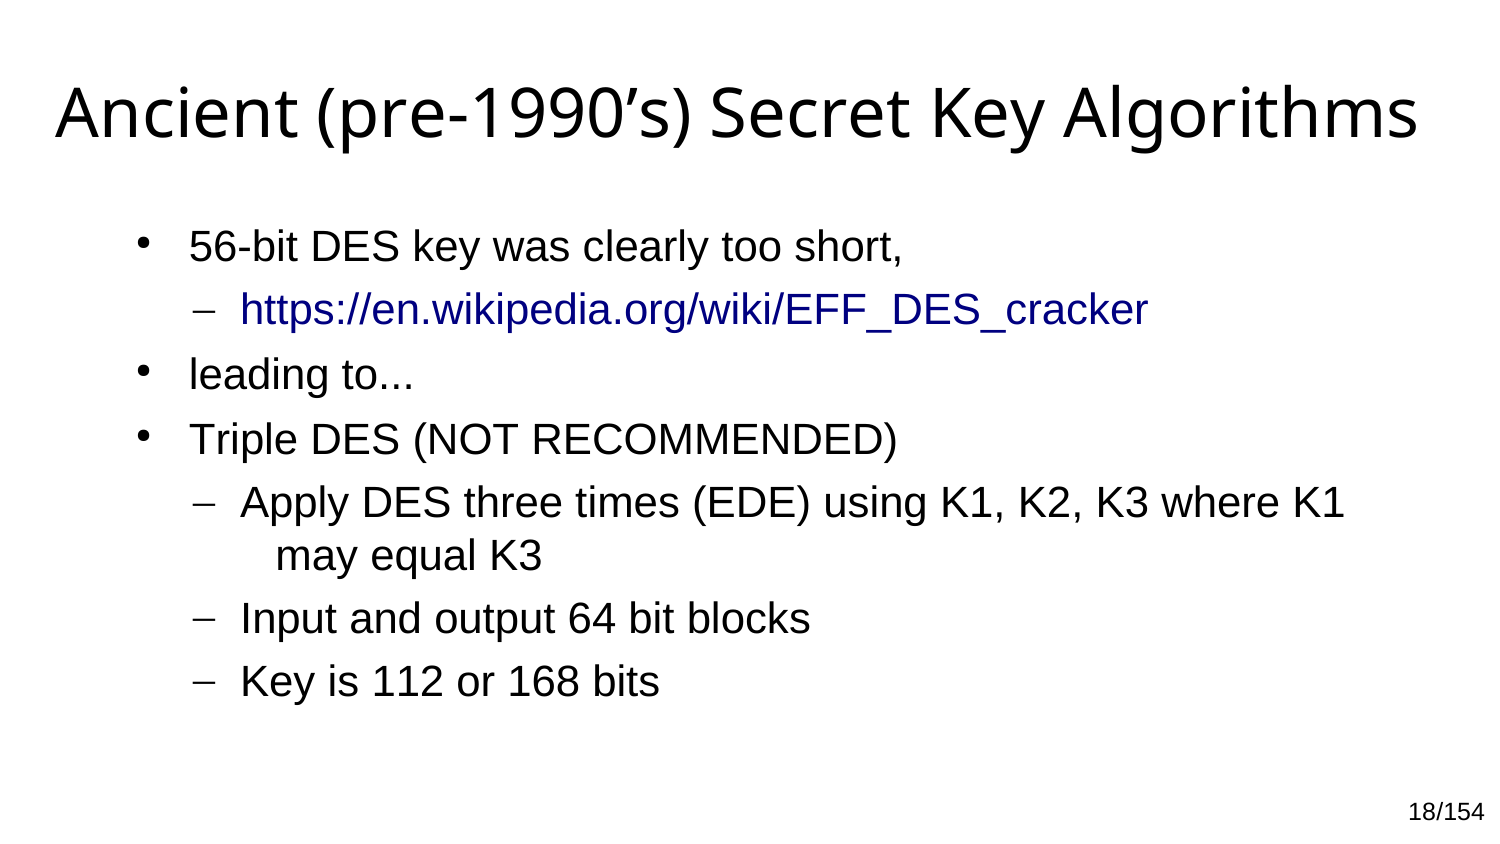

# Ancient (pre-1990’s) Secret Key Algorithms
56-bit DES key was clearly too short,
https://en.wikipedia.org/wiki/EFF_DES_cracker
leading to...
Triple DES (NOT RECOMMENDED)
Apply DES three times (EDE) using K1, K2, K3 where K1 may equal K3
Input and output 64 bit blocks
Key is 112 or 168 bits